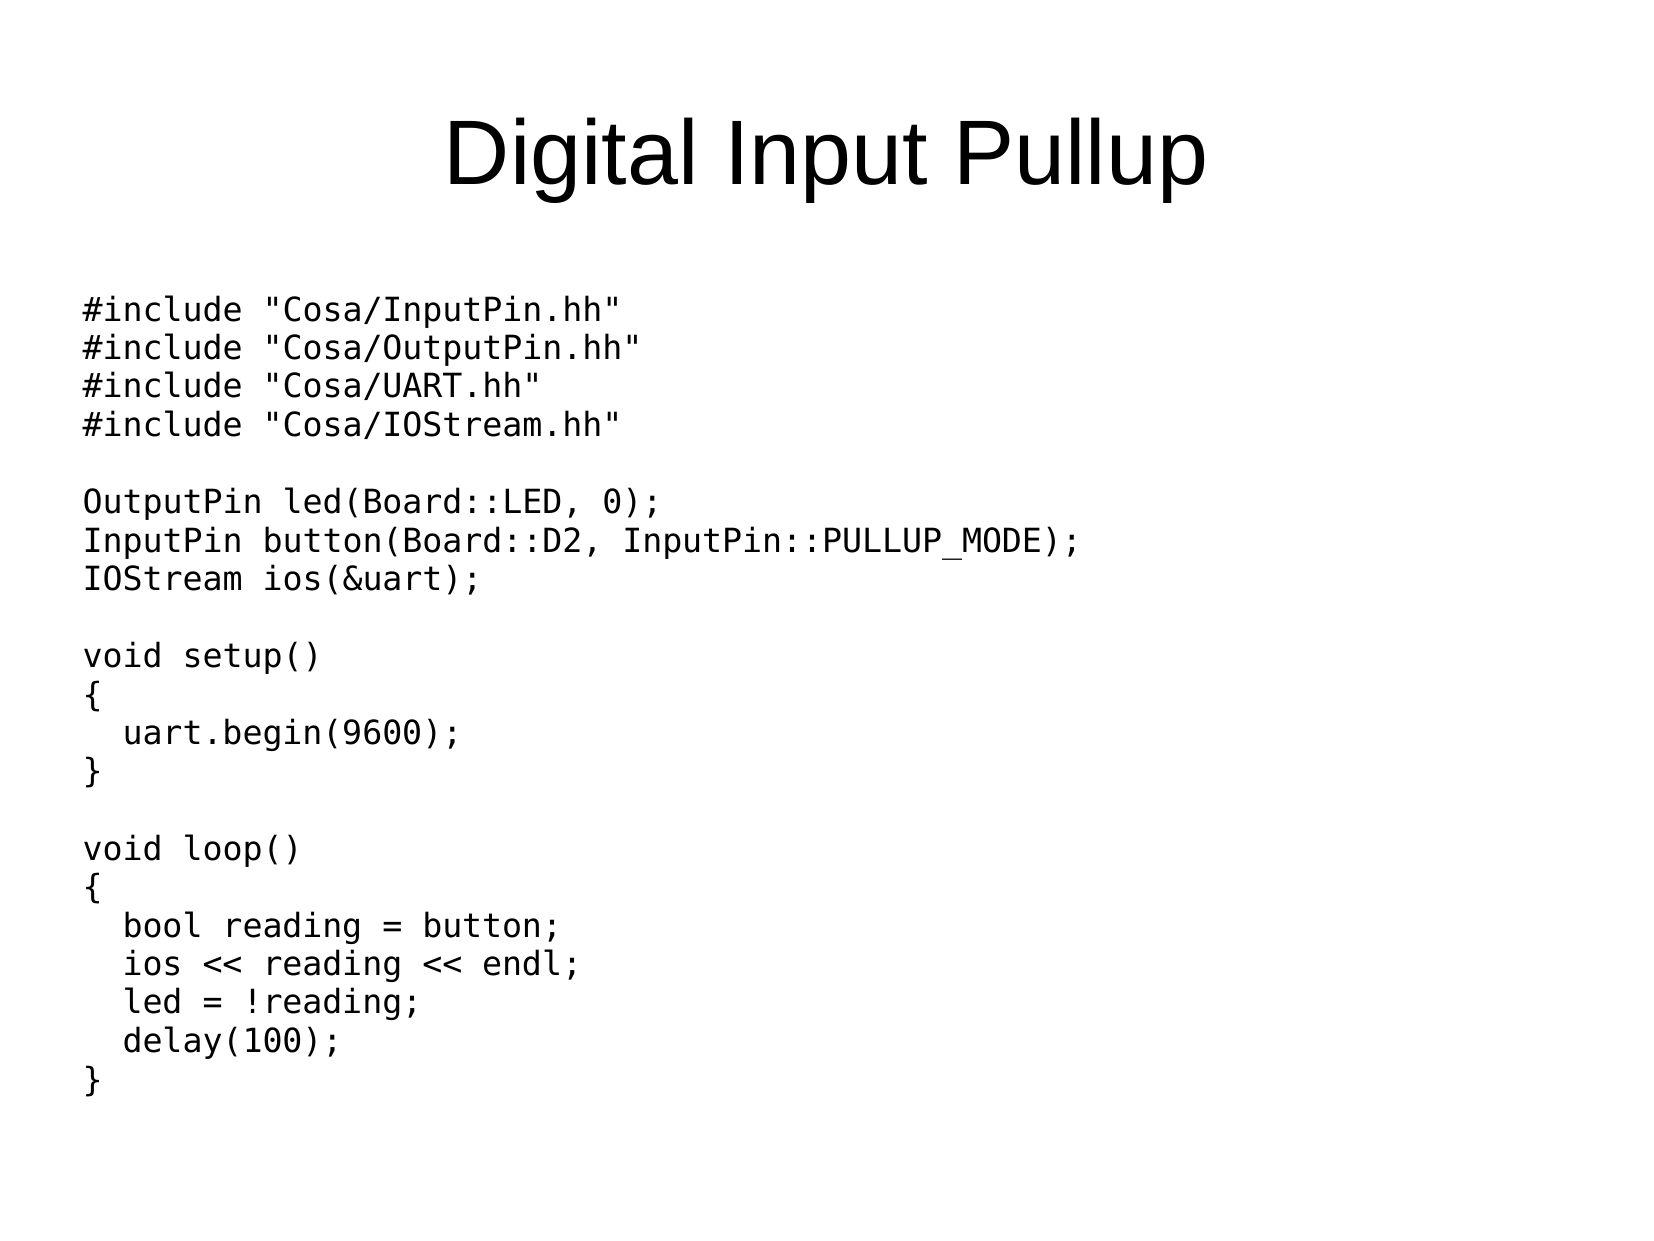

# Digital Input Pullup
#include "Cosa/InputPin.hh"
#include "Cosa/OutputPin.hh"
#include "Cosa/UART.hh"
#include "Cosa/IOStream.hh"
OutputPin led(Board::LED, 0);
InputPin button(Board::D2, InputPin::PULLUP_MODE);
IOStream ios(&uart);
void setup()
{
 uart.begin(9600);
}
void loop()
{
 bool reading = button;
 ios << reading << endl;
 led = !reading;
 delay(100);
}